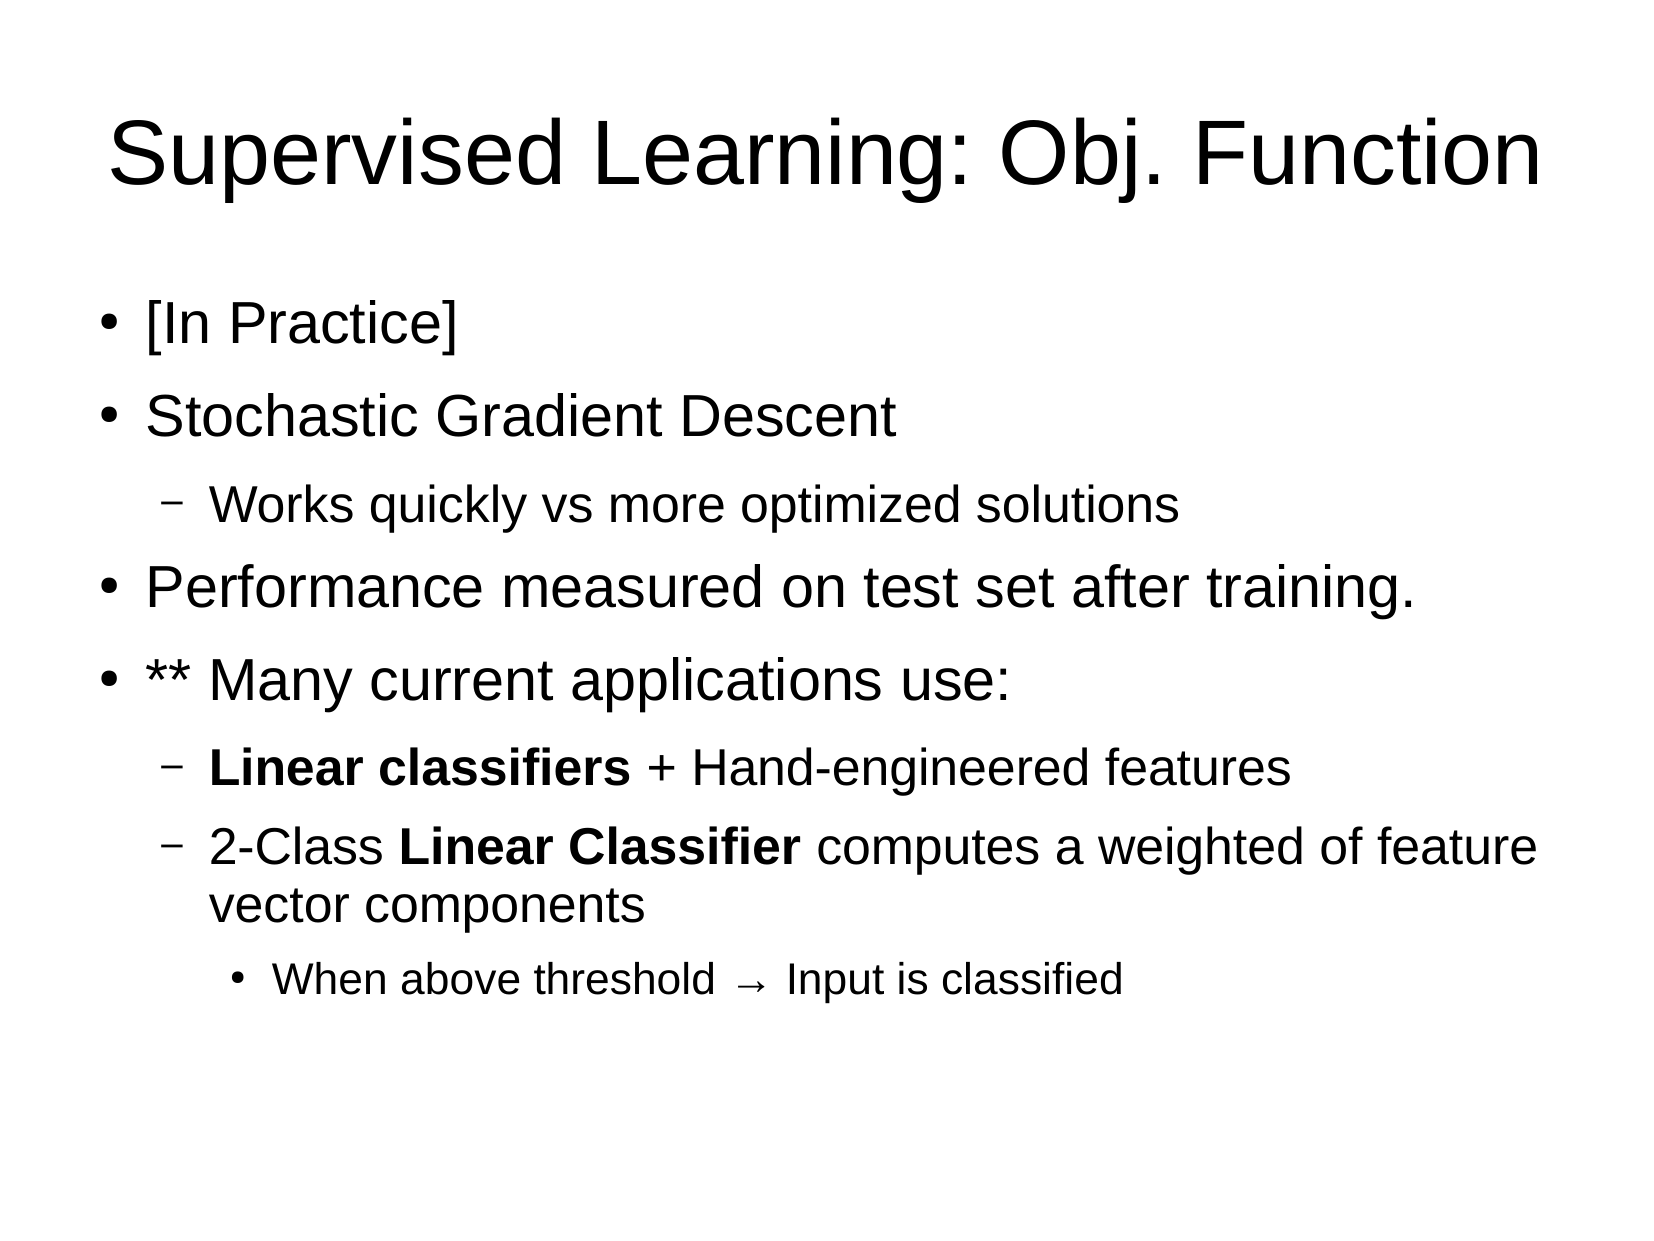

# Supervised Learning: Obj. Function
[In Practice]
Stochastic Gradient Descent
Works quickly vs more optimized solutions
Performance measured on test set after training.
** Many current applications use:
Linear classifiers + Hand-engineered features
2-Class Linear Classifier computes a weighted of feature vector components
When above threshold → Input is classified